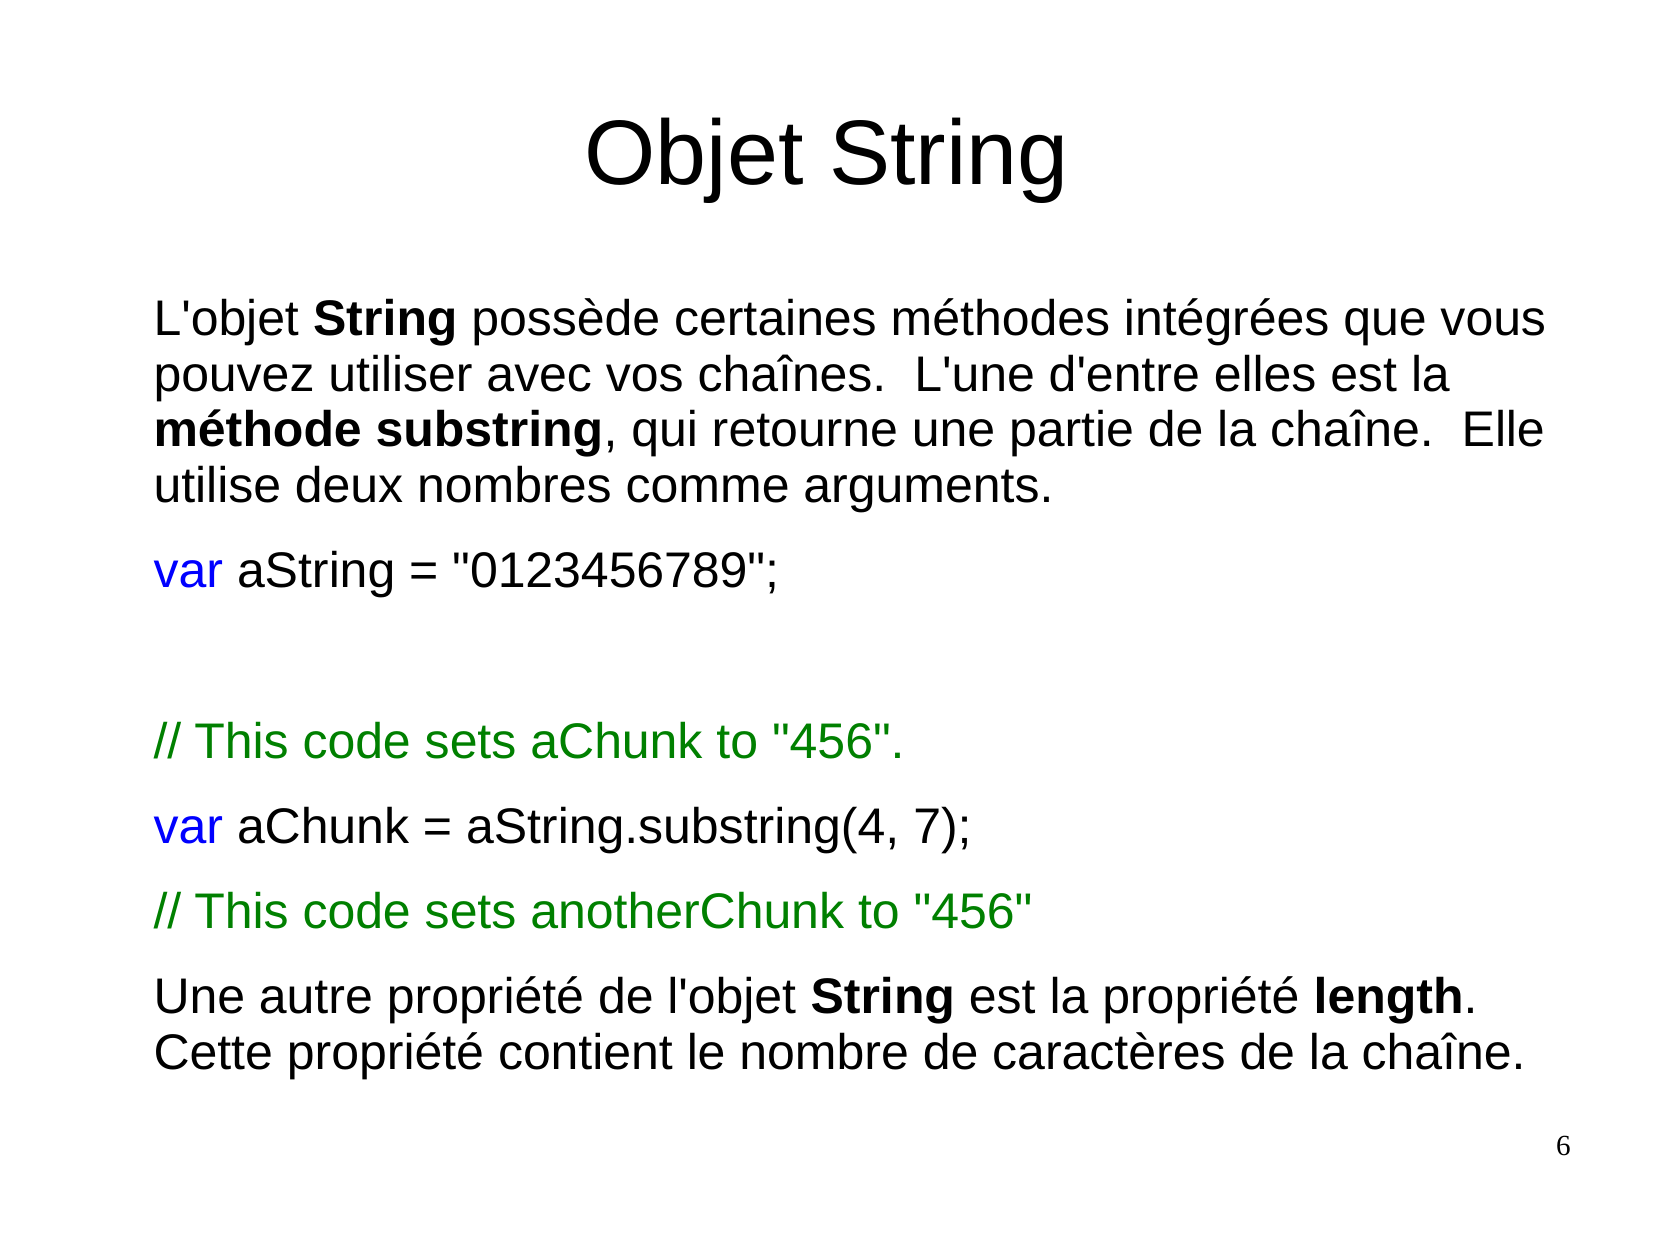

# Objet String
L'objet String possède certaines méthodes intégrées que vous pouvez utiliser avec vos chaînes. L'une d'entre elles est la méthode substring, qui retourne une partie de la chaîne. Elle utilise deux nombres comme arguments.
var aString = "0123456789";
// This code sets aChunk to "456".
var aChunk = aString.substring(4, 7);
// This code sets anotherChunk to "456"
Une autre propriété de l'objet String est la propriété length. Cette propriété contient le nombre de caractères de la chaîne.
6